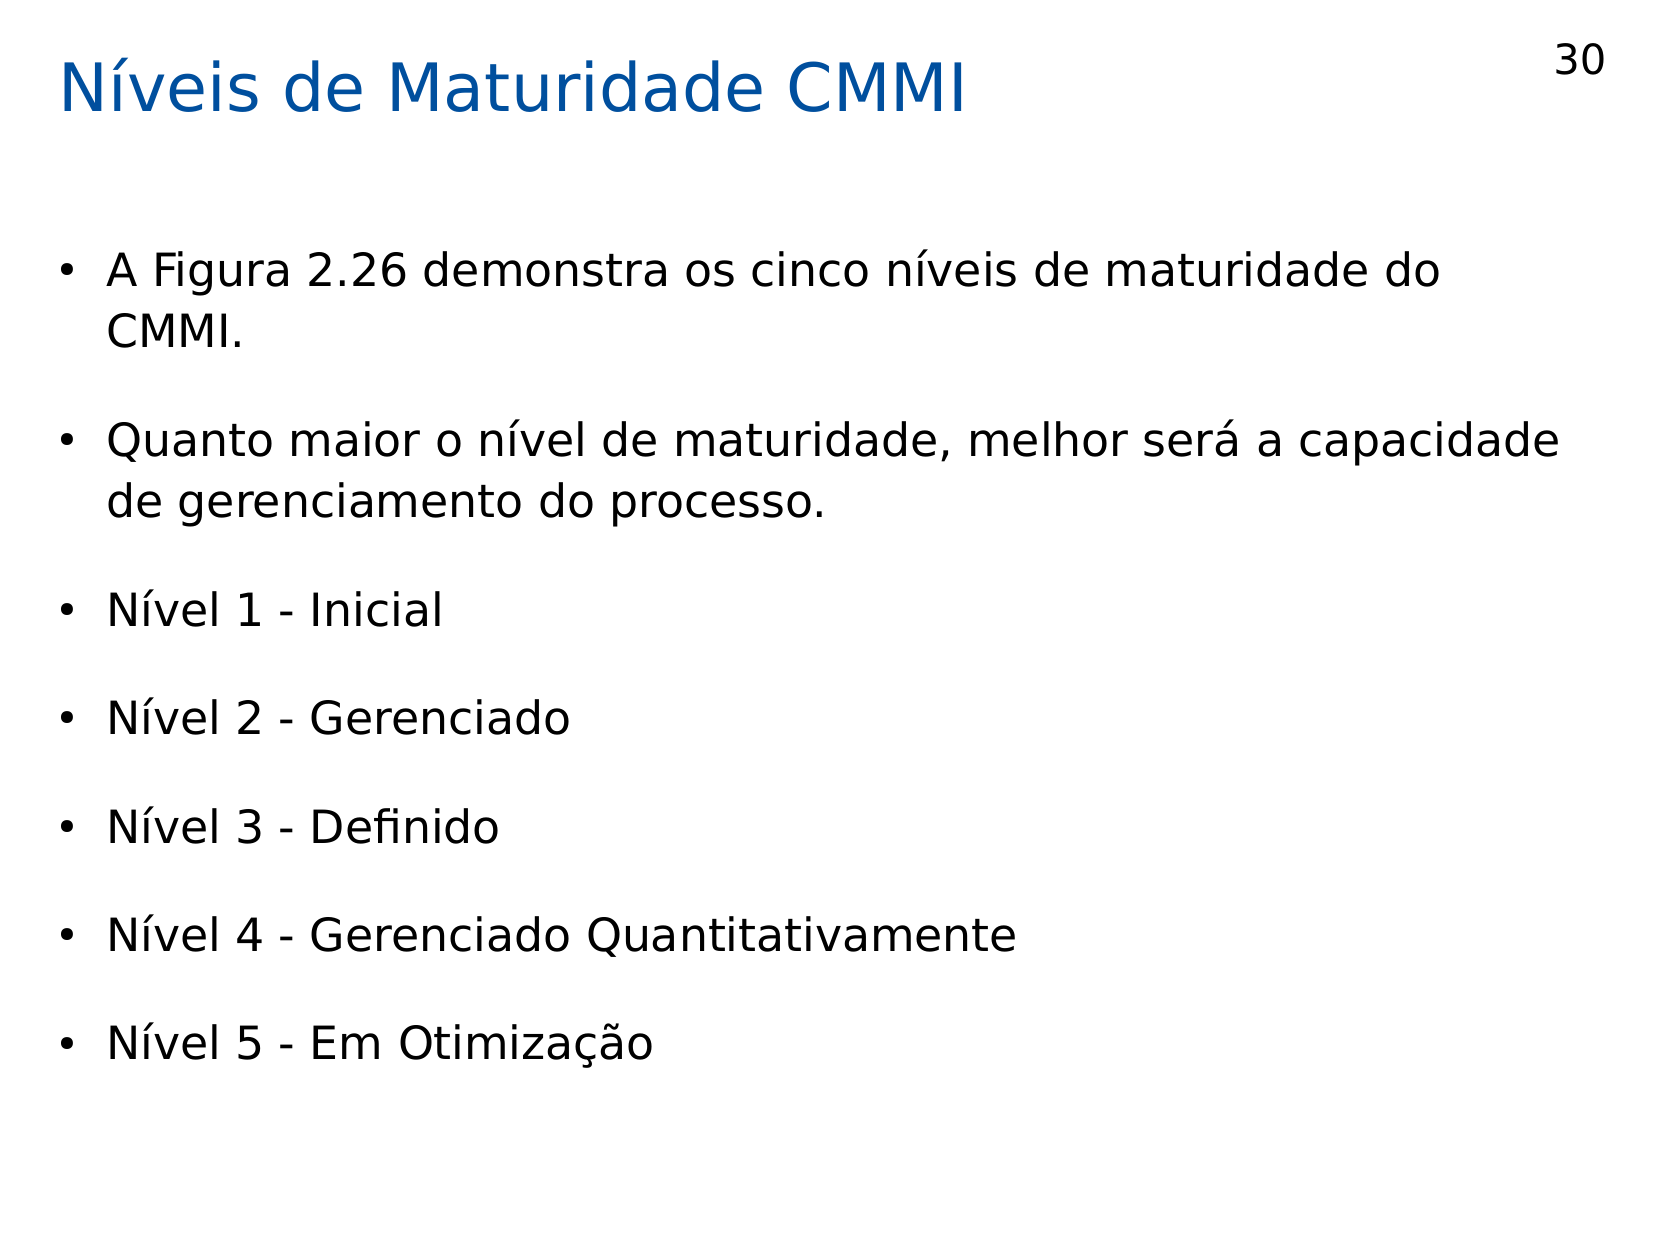

# Níveis de Maturidade CMMI
30
A Figura 2.26 demonstra os cinco níveis de maturidade do CMMI.
Quanto maior o nível de maturidade, melhor será a capacidade de gerenciamento do processo.
Nível 1 - Inicial
Nível 2 - Gerenciado
Nível 3 - Definido
Nível 4 - Gerenciado Quantitativamente
Nível 5 - Em Otimização